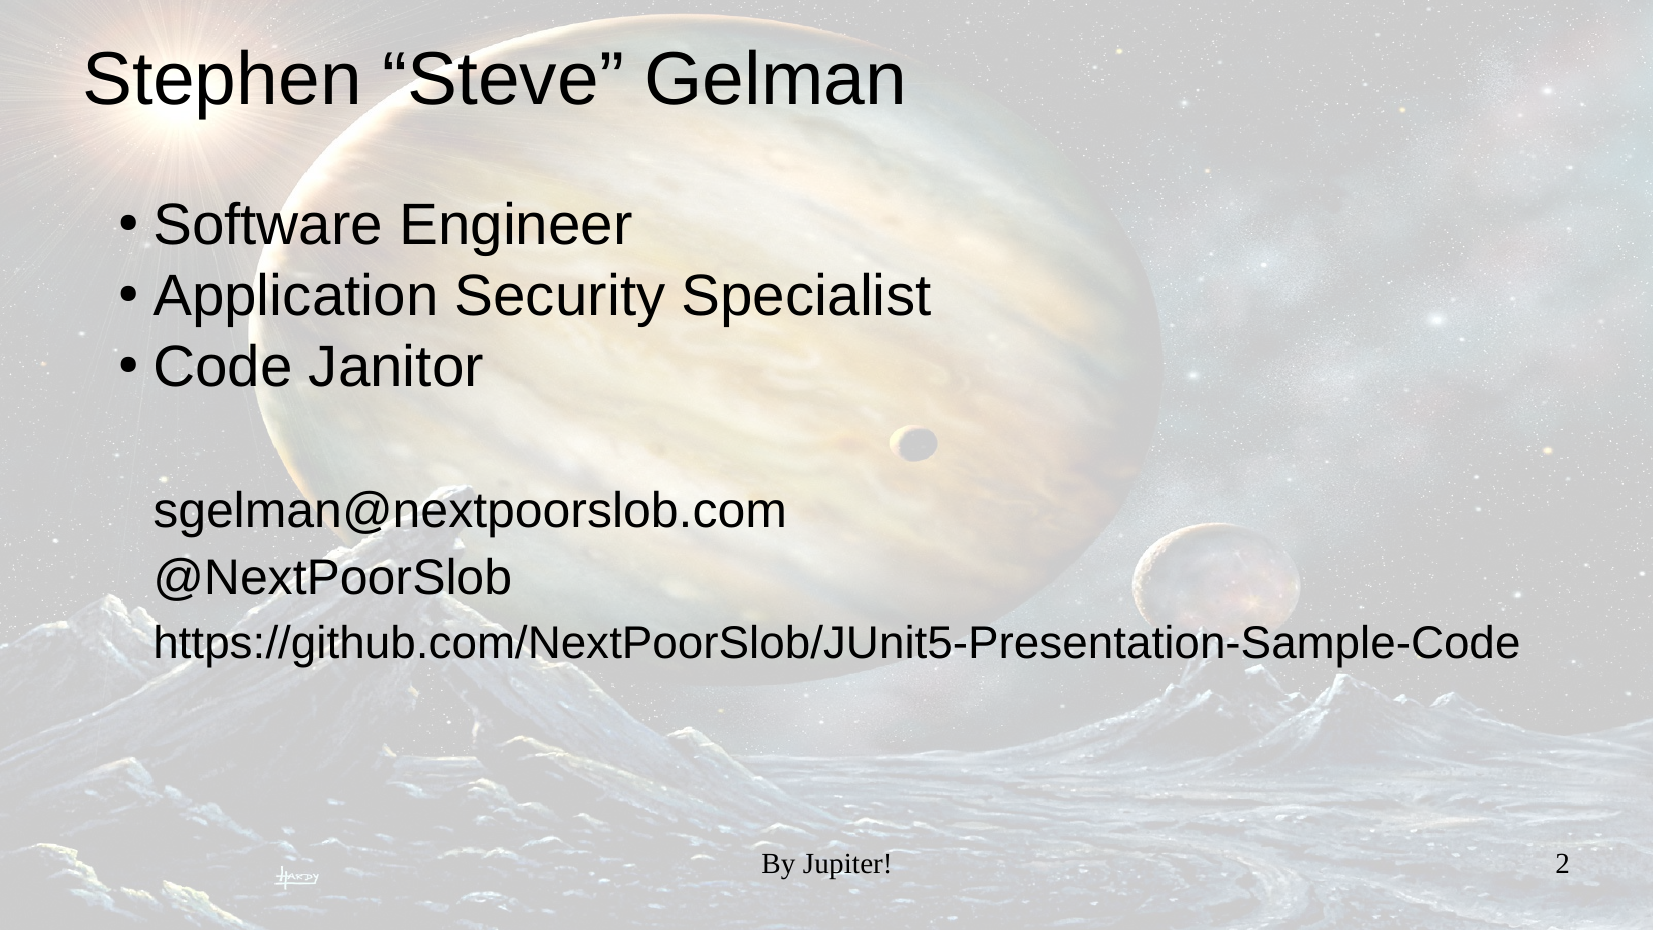

# Stephen “Steve” Gelman
Software Engineer
Application Security Specialist
Code Janitor
sgelman@nextpoorslob.com
@NextPoorSlob
https://github.com/NextPoorSlob/JUnit5-Presentation-Sample-Code
By Jupiter!